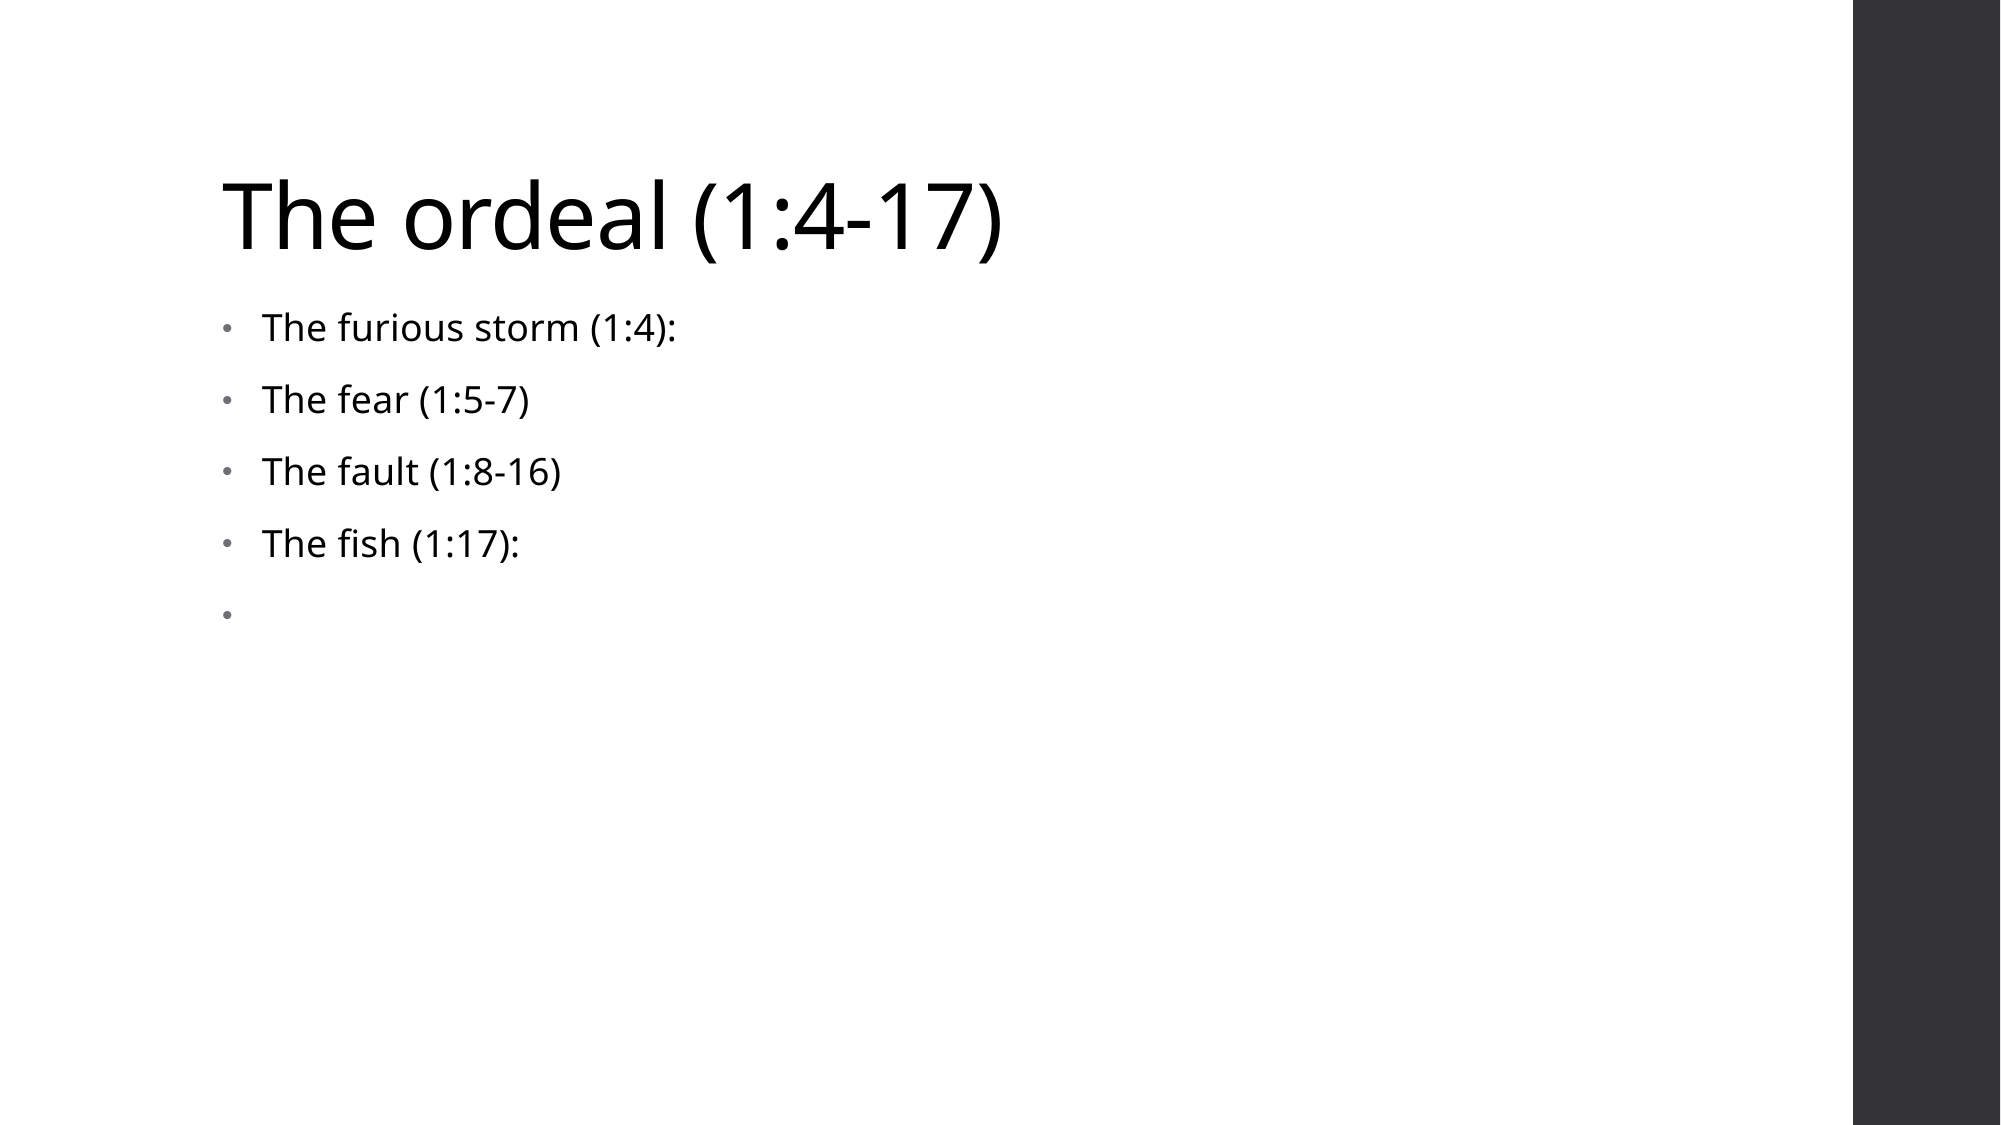

# The ordeal (1:4-17)
 The furious storm (1:4):
 The fear (1:5-7)
 The fault (1:8-16)
 The fish (1:17):